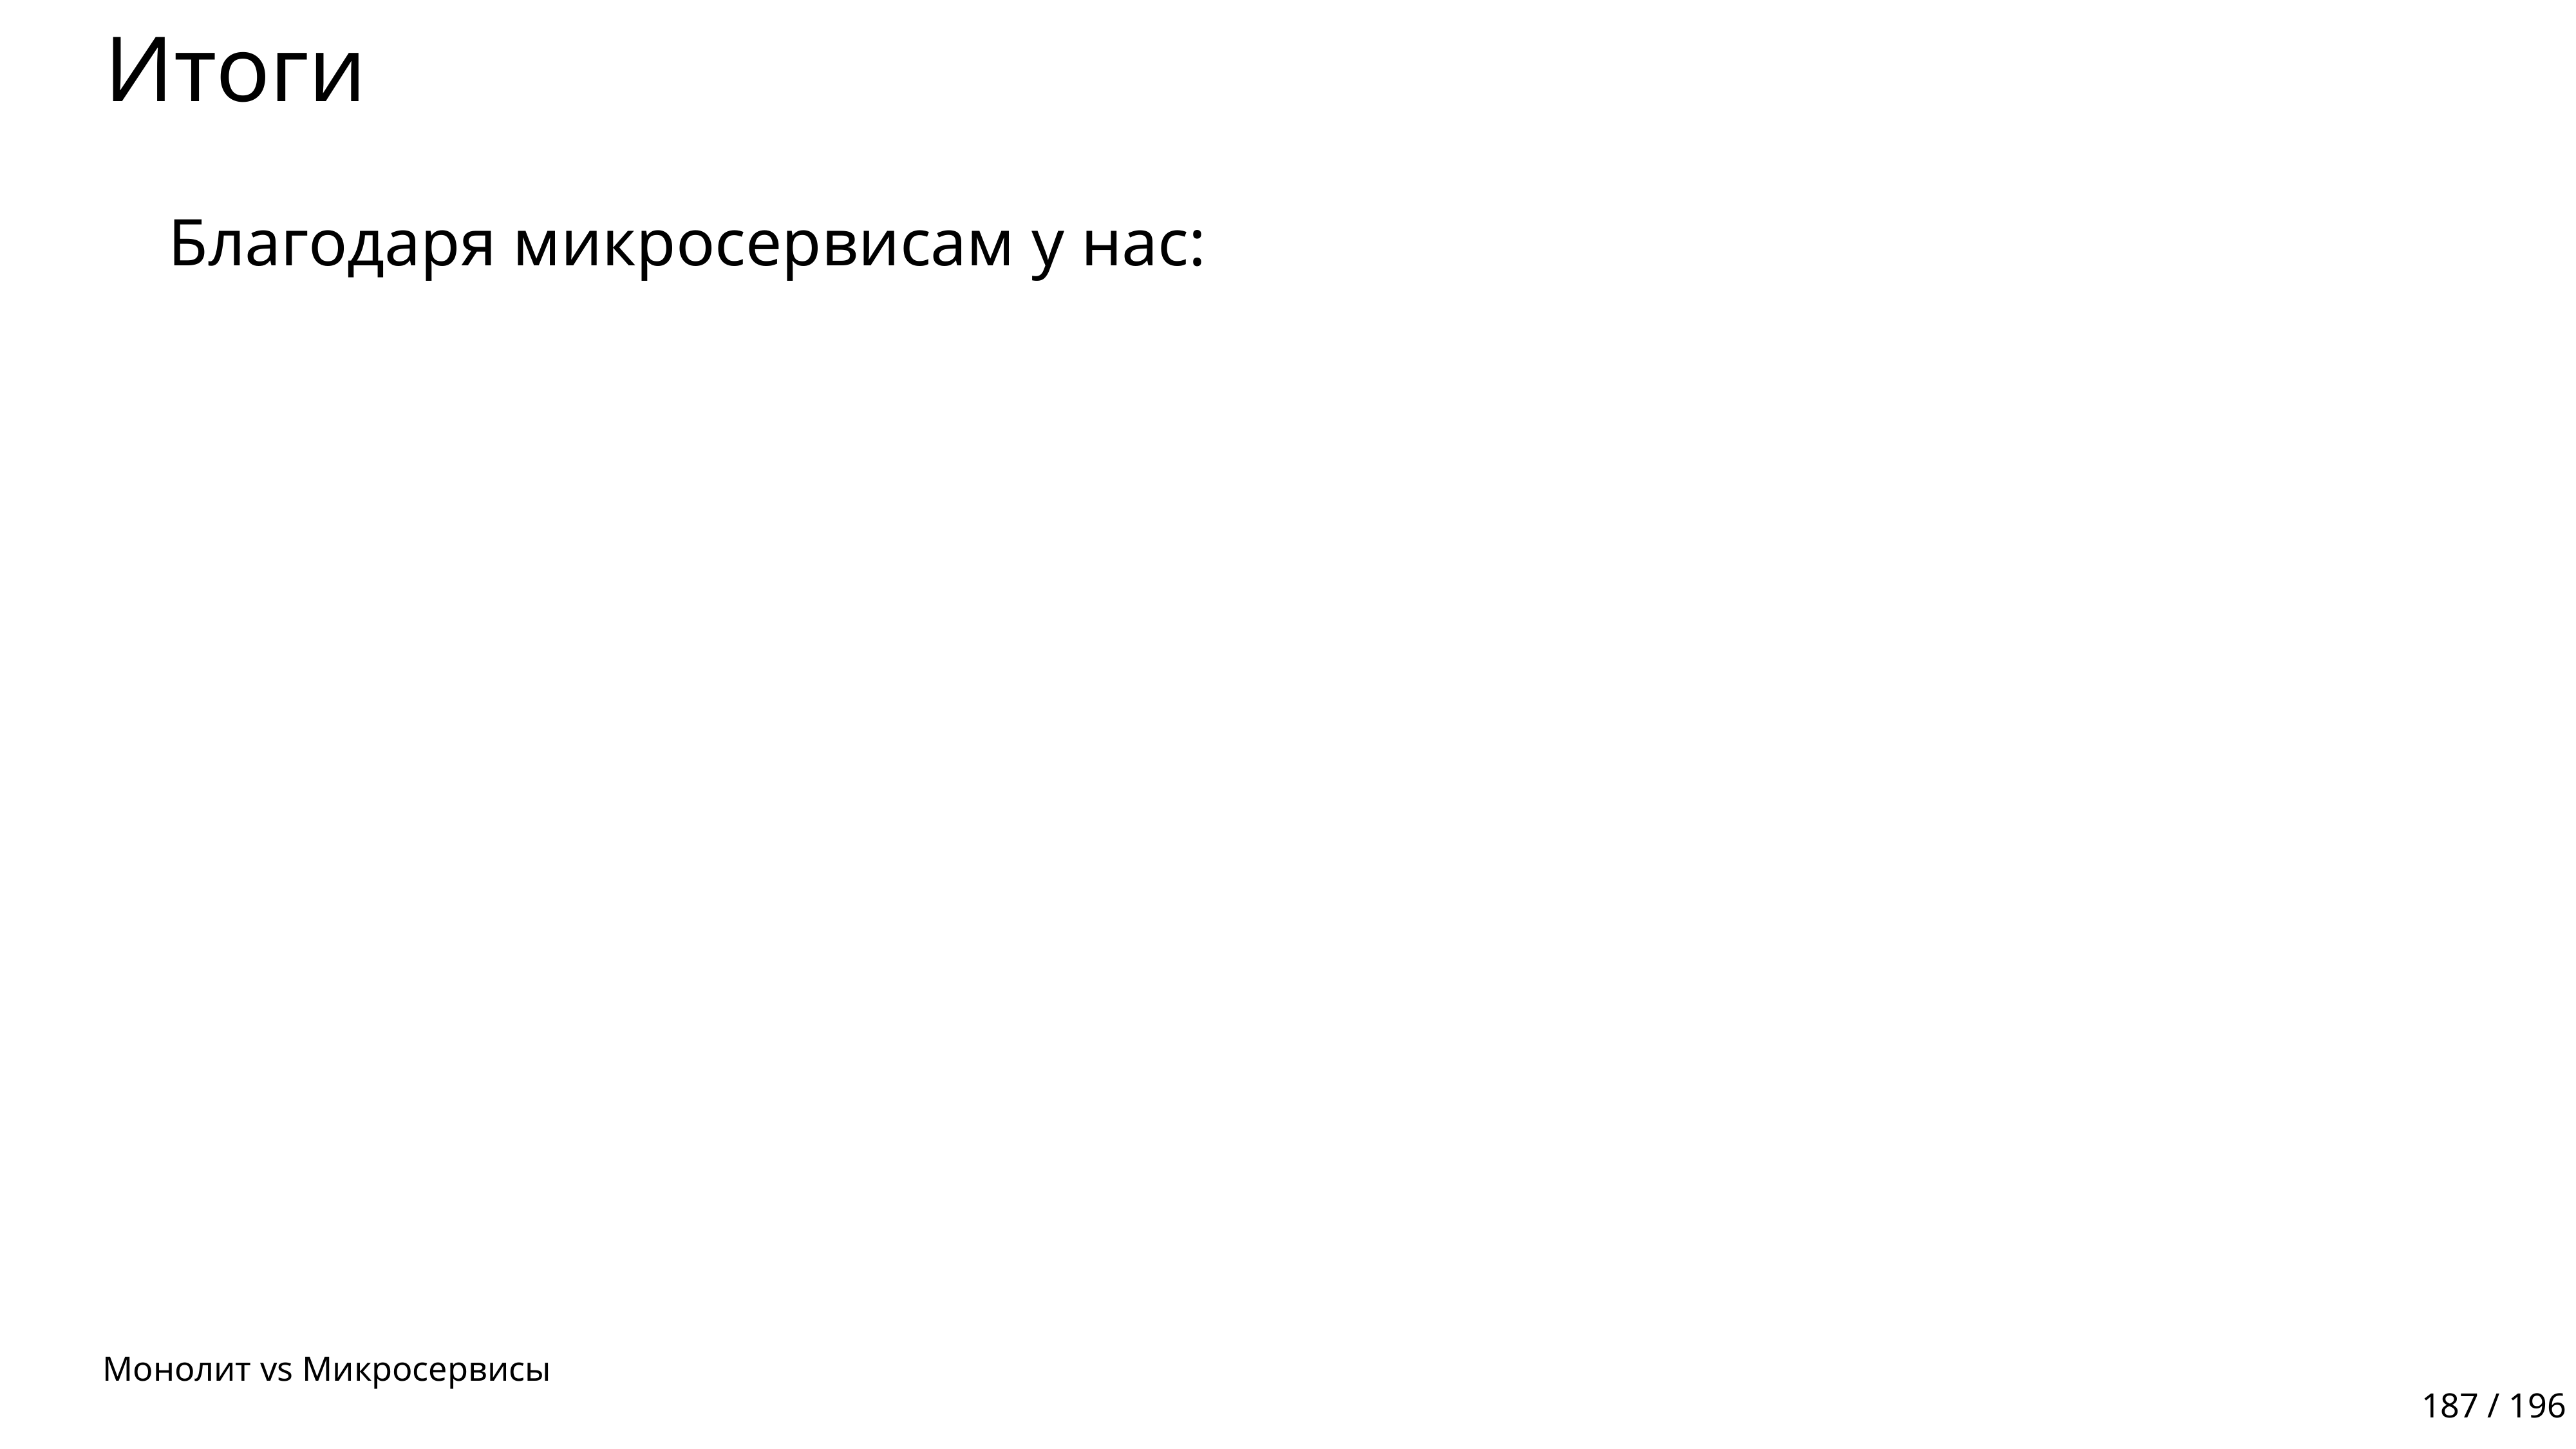

Итоги
# Благодаря микросервисам у нас:
Монолит vs Микросервисы